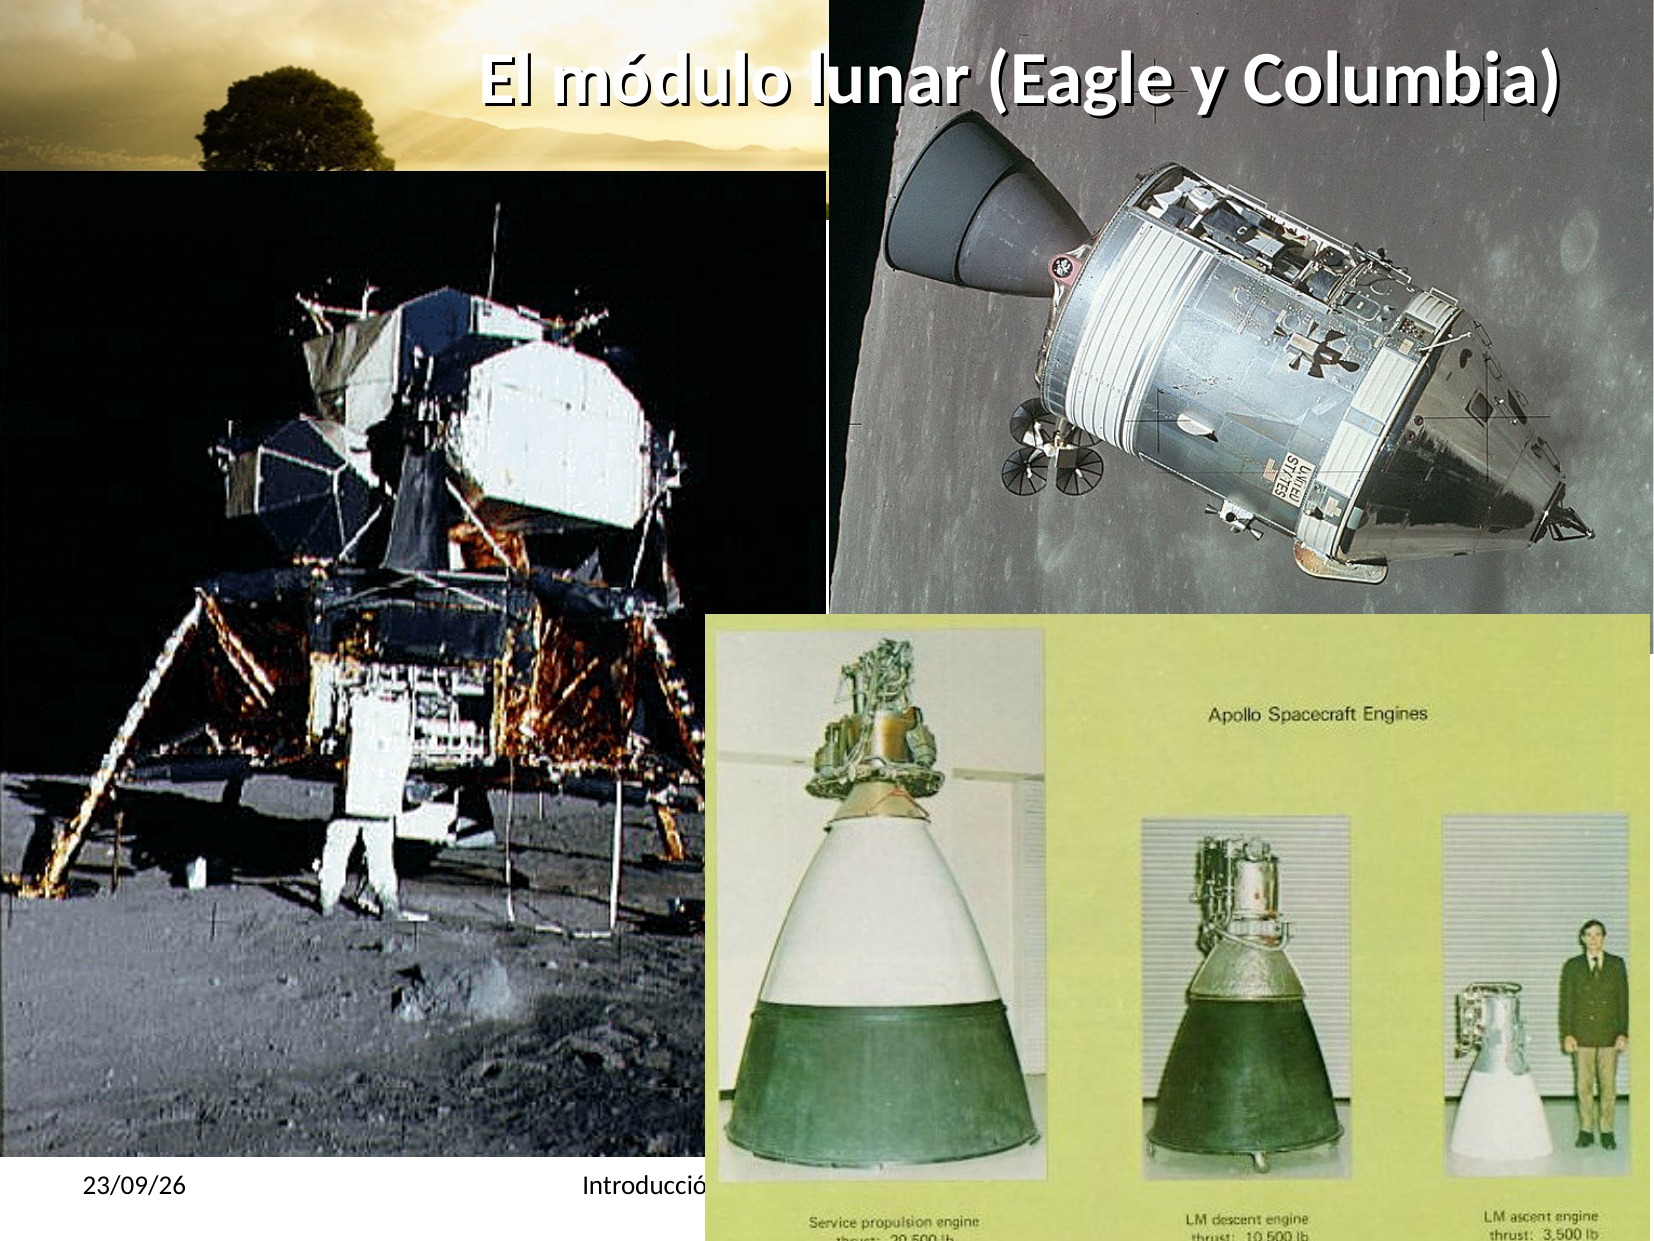

# El módulo lunar (Eagle y Columbia)
Introducción a la Física (Asorey-Sarmiento)
16